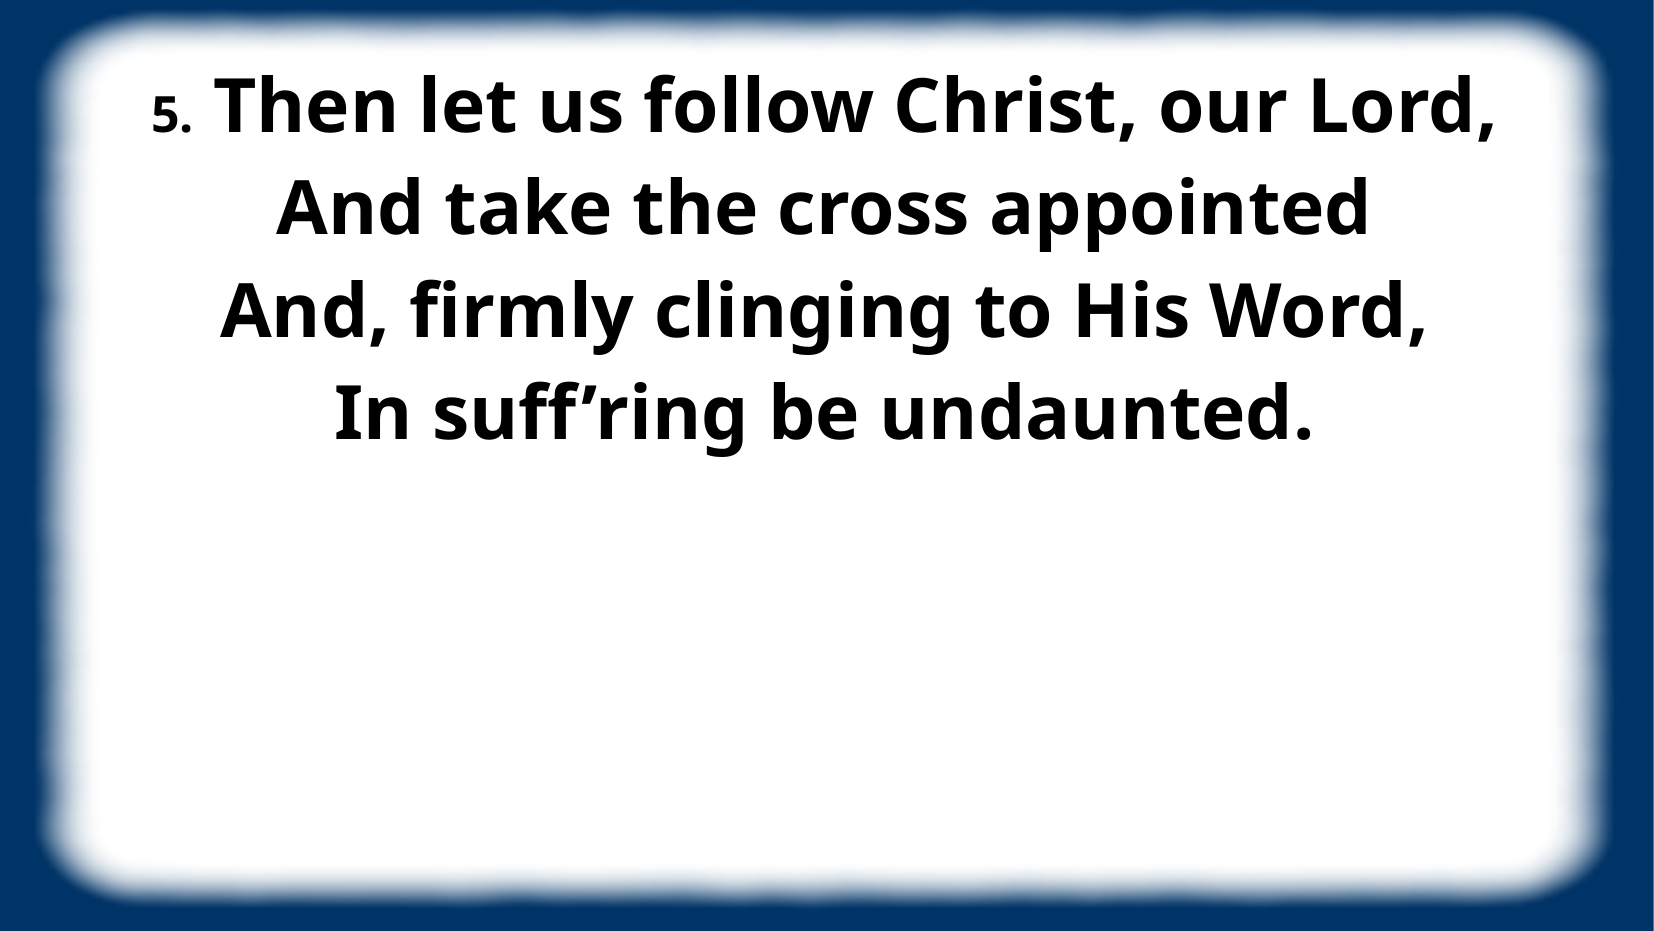

5. Then let us follow Christ, our Lord,
And take the cross appointed
And, firmly clinging to His Word,
In suff’ring be undaunted.